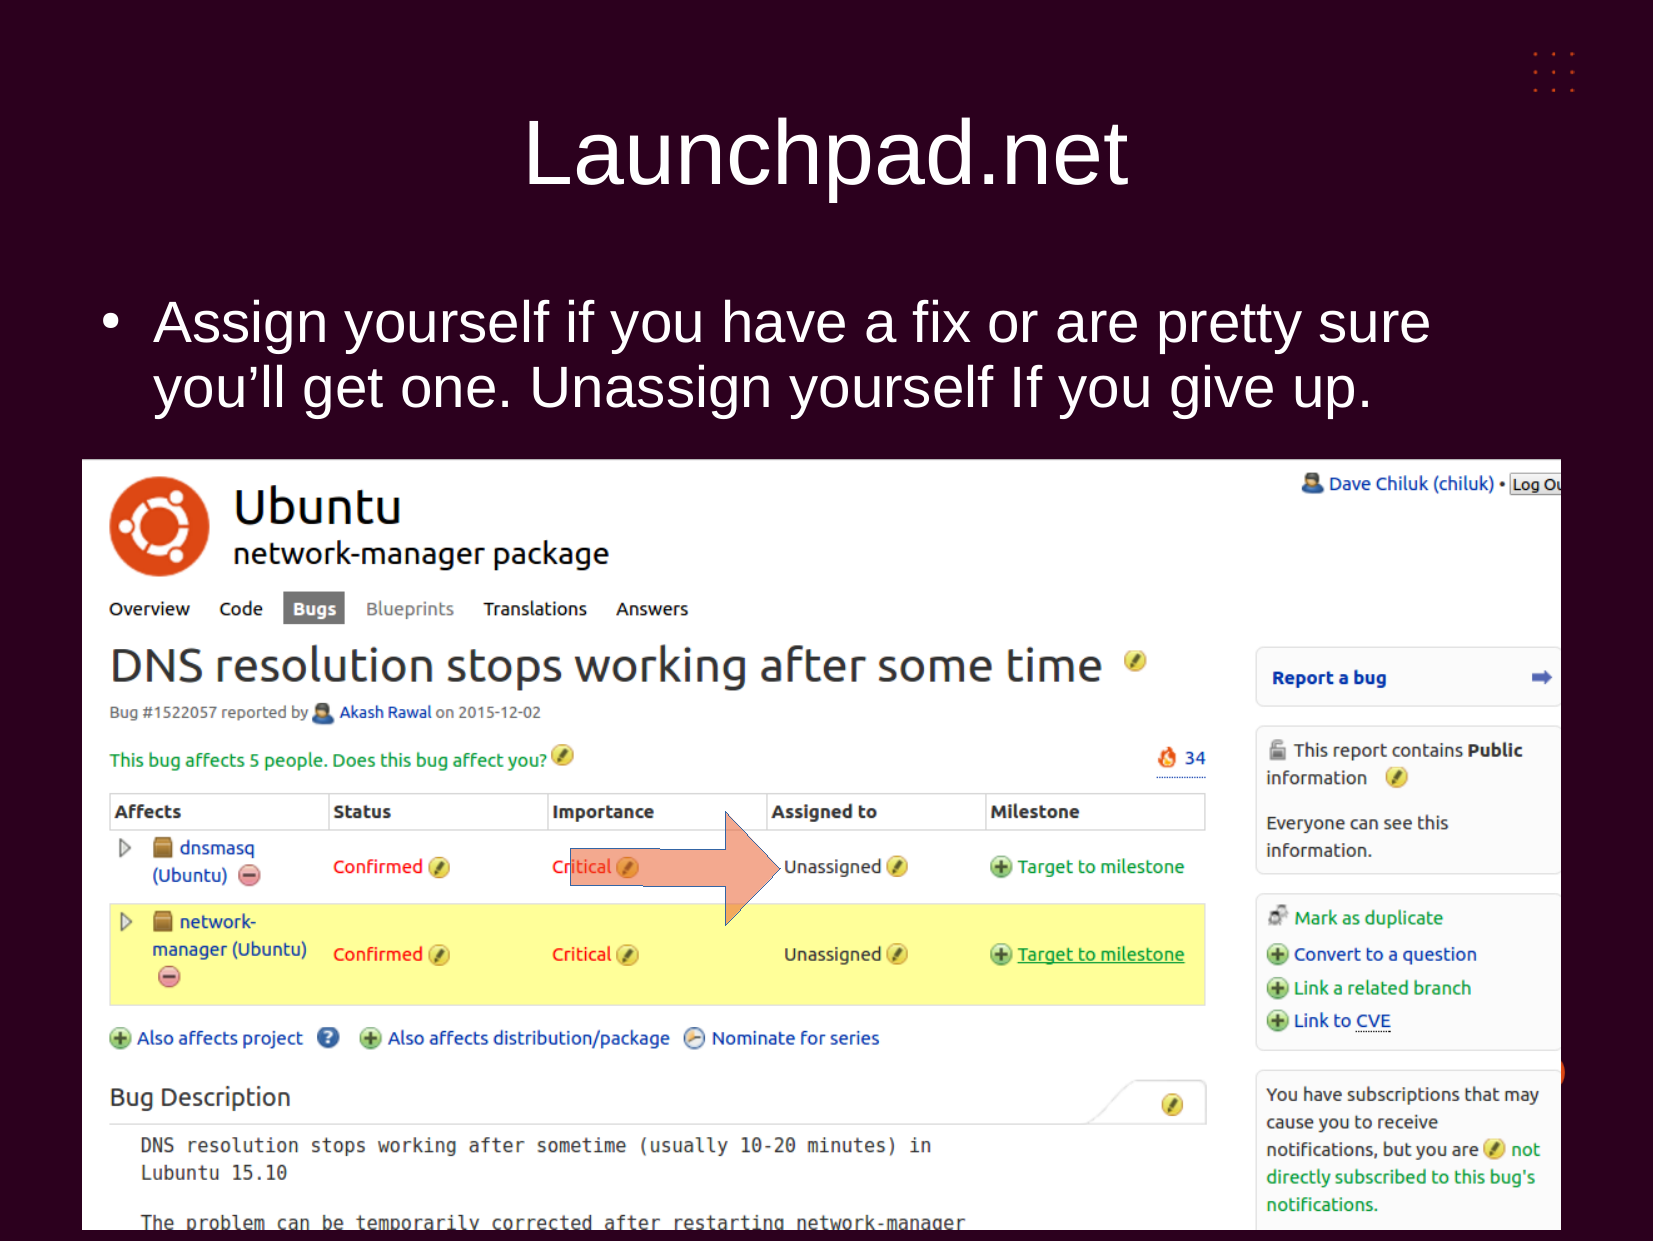

Launchpad.net
# Assign yourself if you have a fix or are pretty sure you’ll get one. Unassign yourself If you give up.